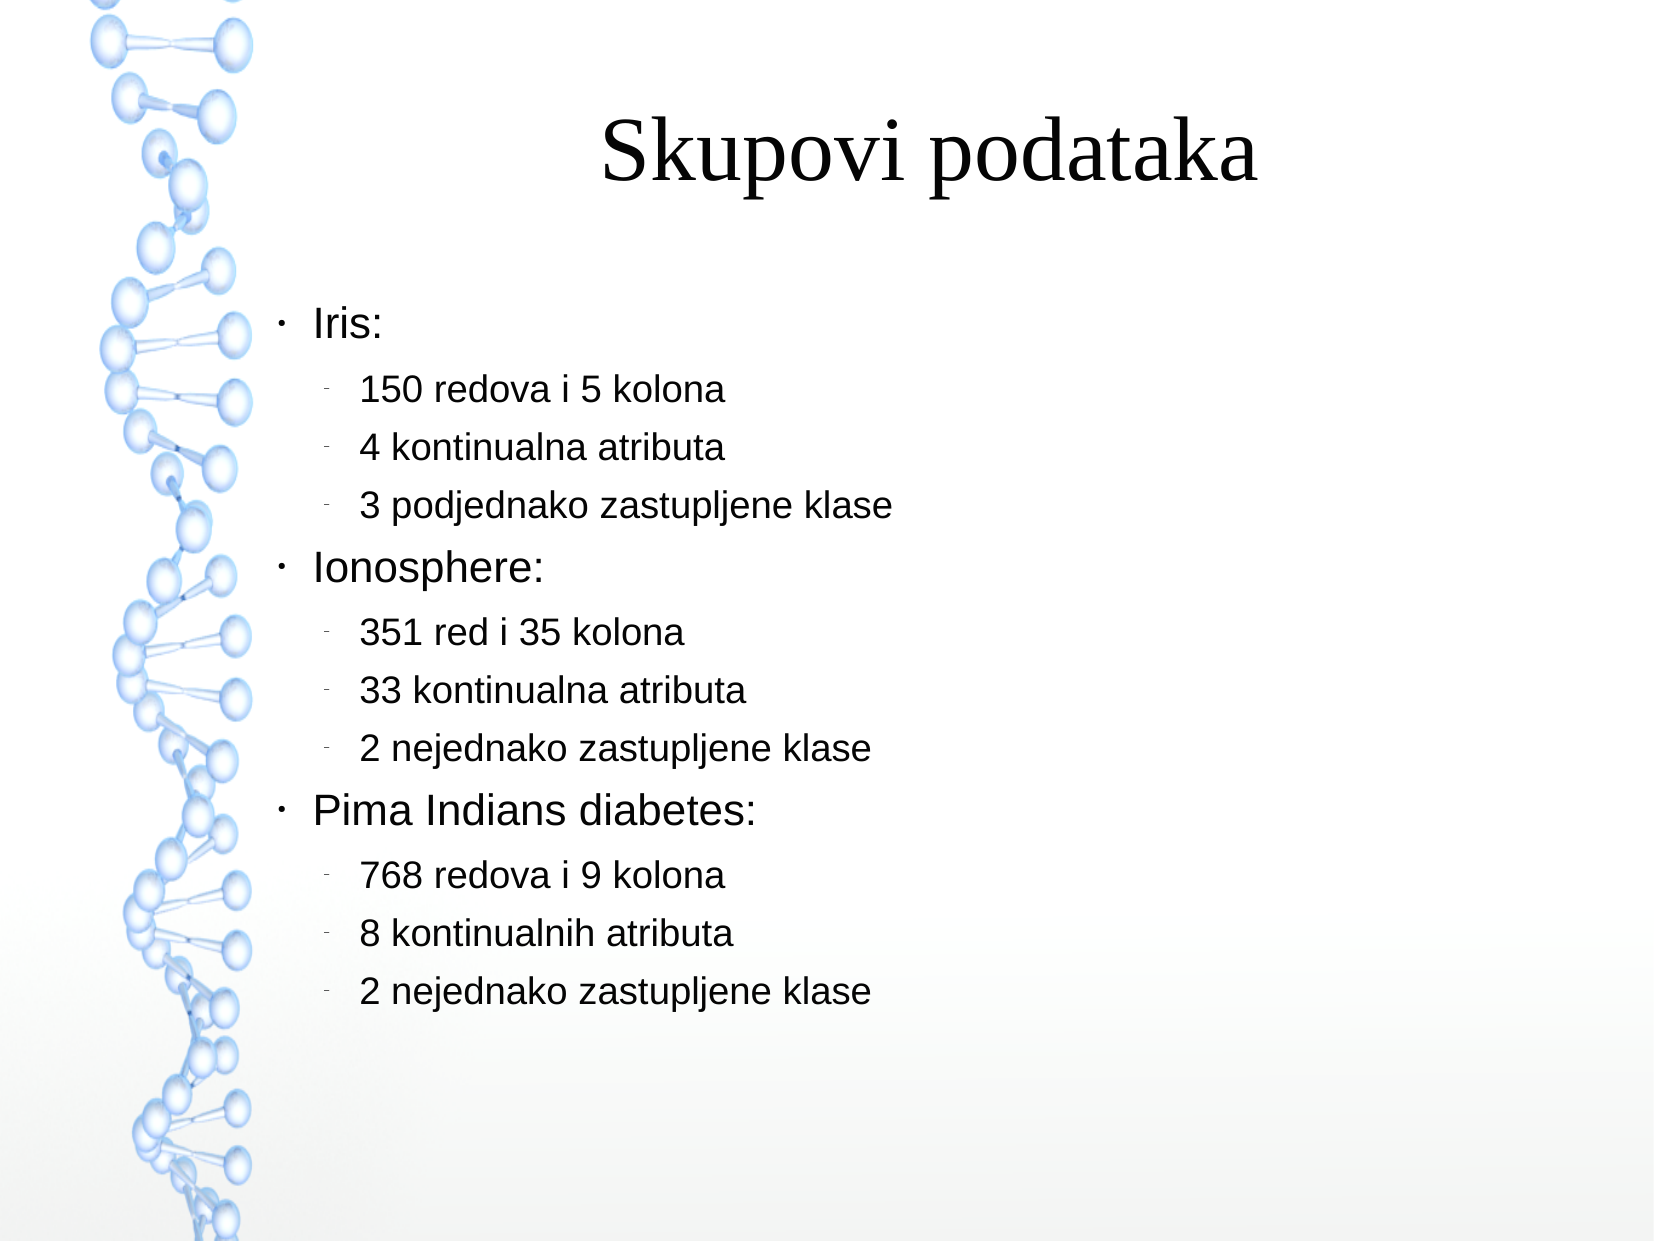

# Skupovi podataka
Iris:
150 redova i 5 kolona
4 kontinualna atributa
3 podjednako zastupljene klase
Ionosphere:
351 red i 35 kolona
33 kontinualna atributa
2 nejednako zastupljene klase
Pima Indians diabetes:
768 redova i 9 kolona
8 kontinualnih atributa
2 nejednako zastupljene klase